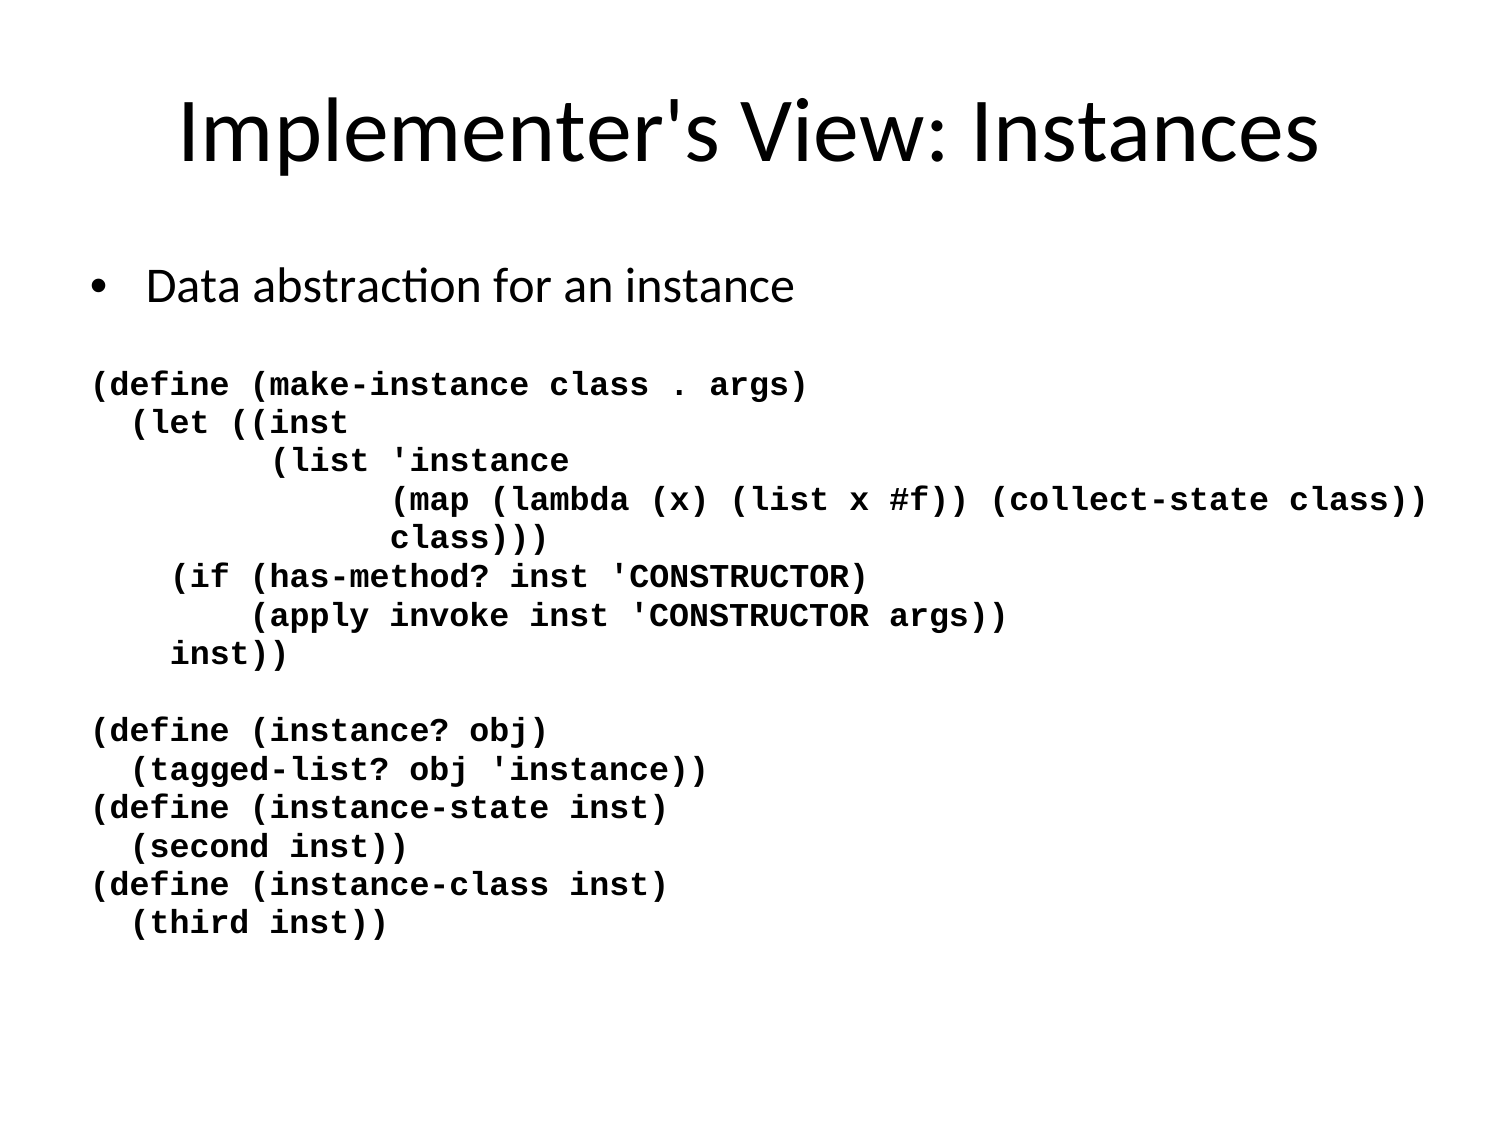

# Implementer's View: Instances
Data abstraction for an instance
(define (make-instance class . args)
 (let ((inst
 (list 'instance
 (map (lambda (x) (list x #f)) (collect-state class))
 class)))
 (if (has-method? inst 'CONSTRUCTOR)
 (apply invoke inst 'CONSTRUCTOR args))
 inst))
(define (instance? obj)
 (tagged-list? obj 'instance))
(define (instance-state inst)
 (second inst))
(define (instance-class inst)
 (third inst))